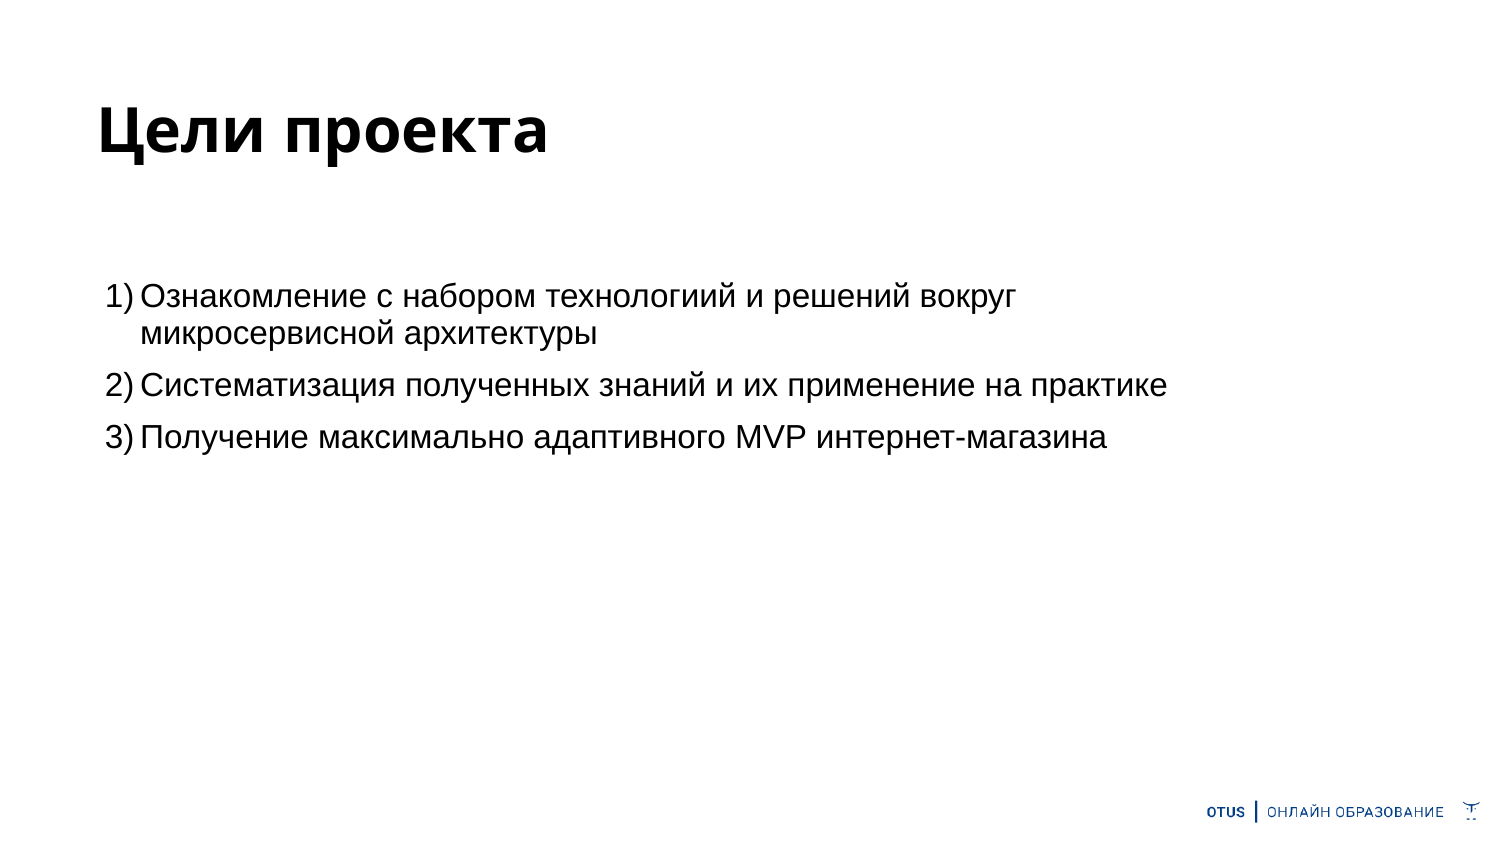

Цели проекта
Ознакомление с набором технологиий и решений вокруг микросервисной архитектуры
Систематизация полученных знаний и их применение на практике
Получение максимально адаптивного MVP интернет-магазина